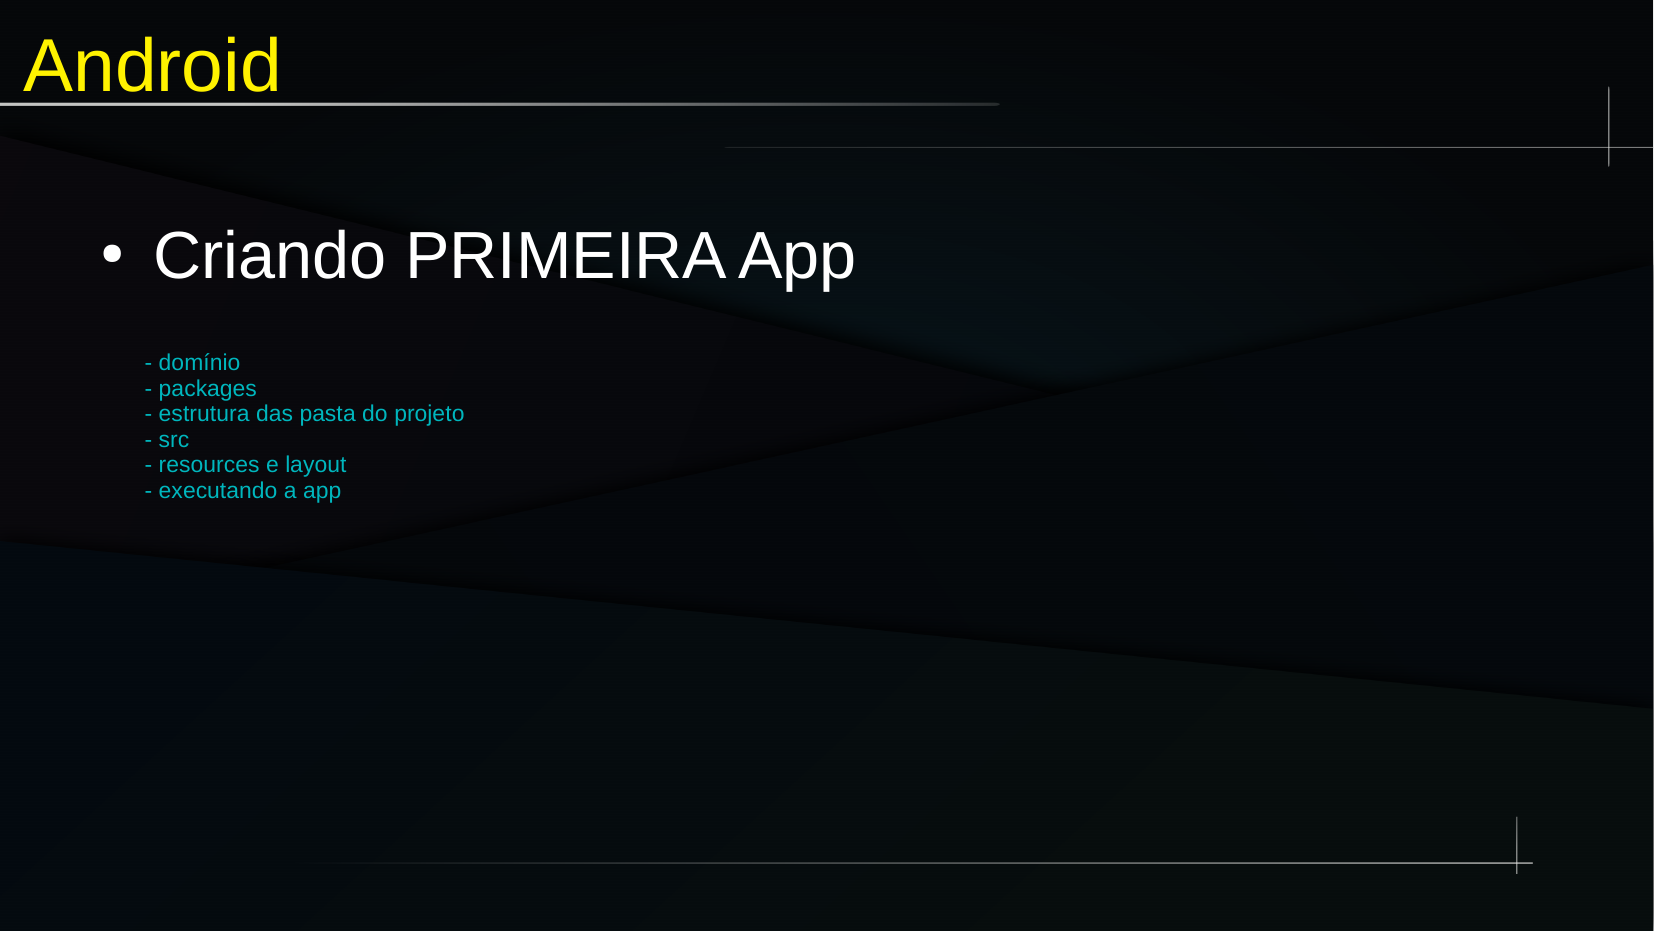

# Android
Criando PRIMEIRA App
- domínio
- packages
- estrutura das pasta do projeto
- src
- resources e layout
- executando a app